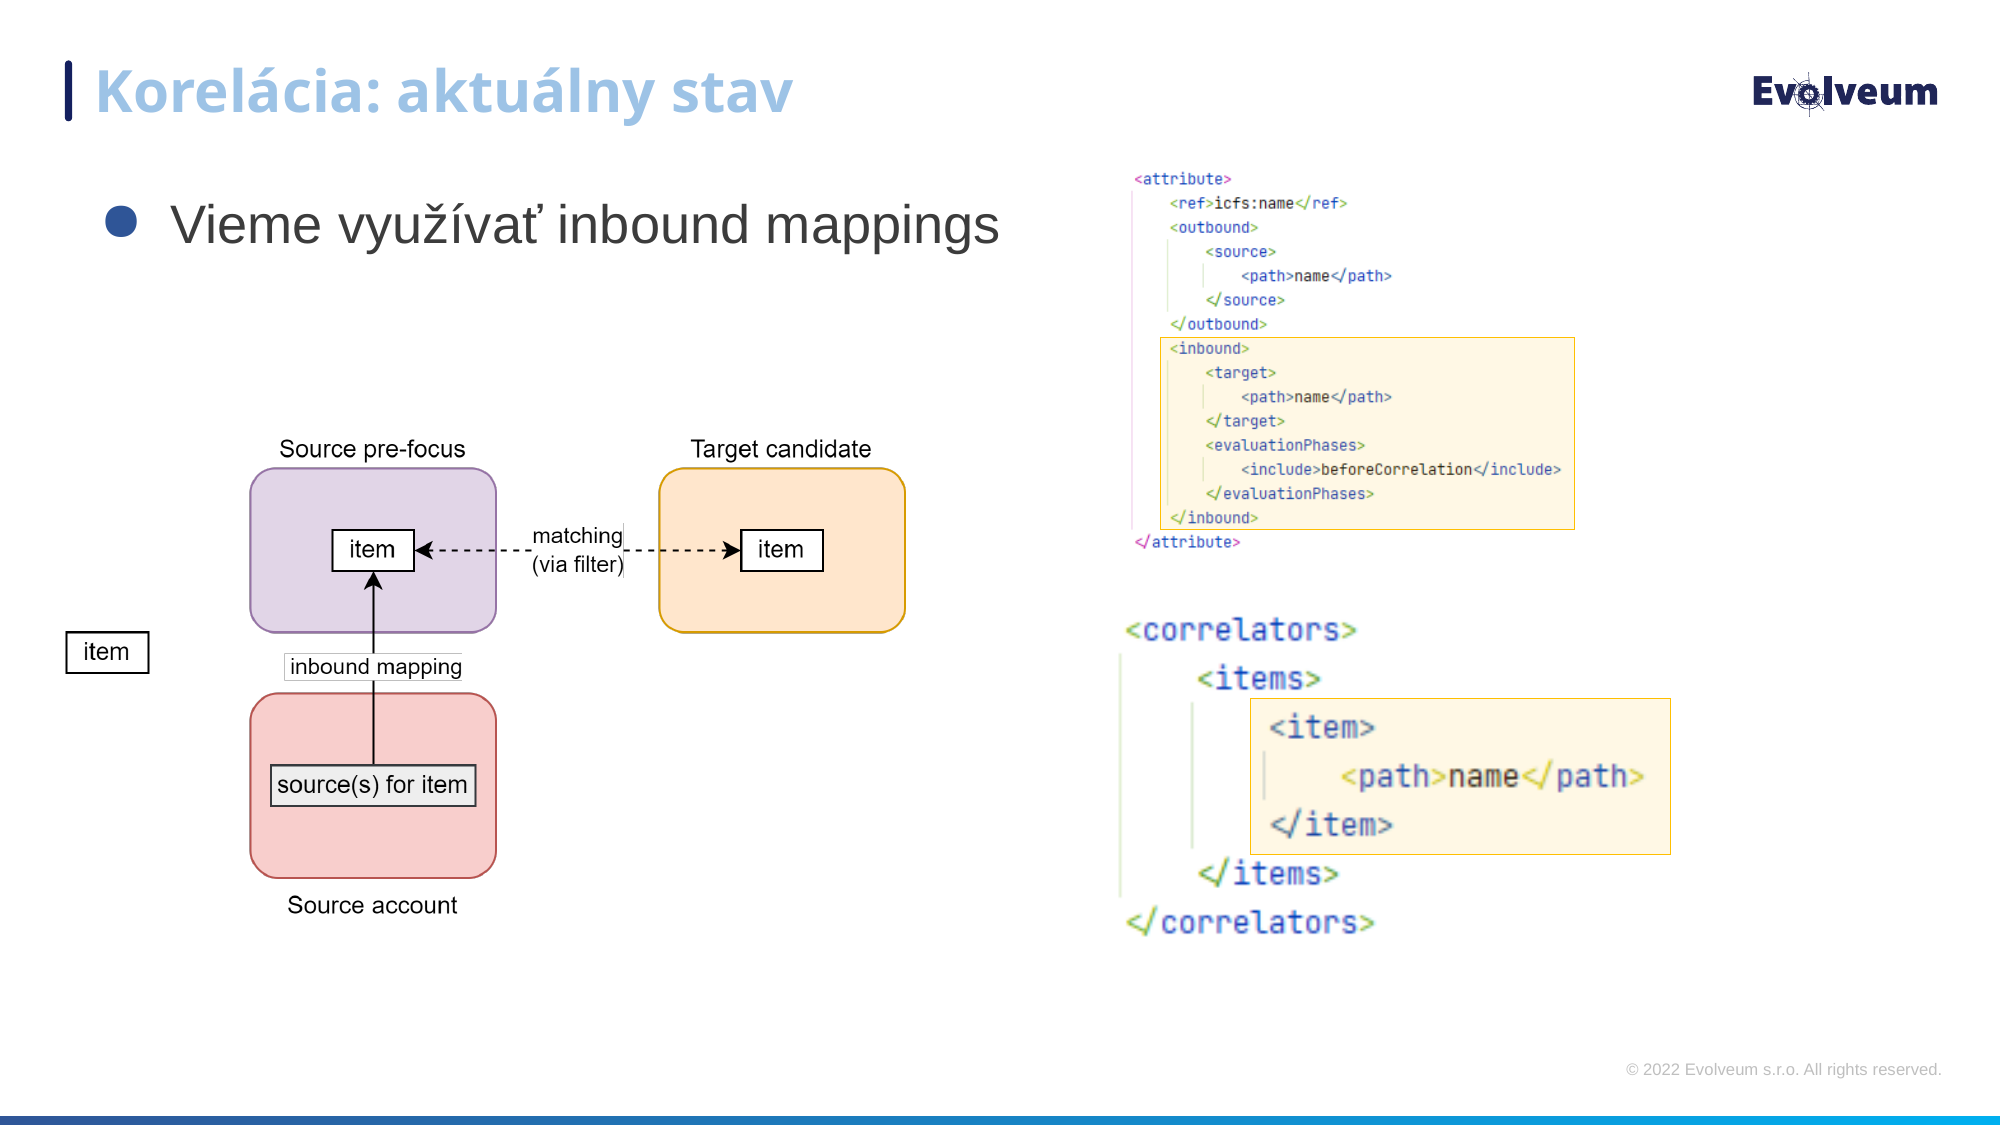

# Korelácia: aktuálny stav
Vieme využívať inbound mappings